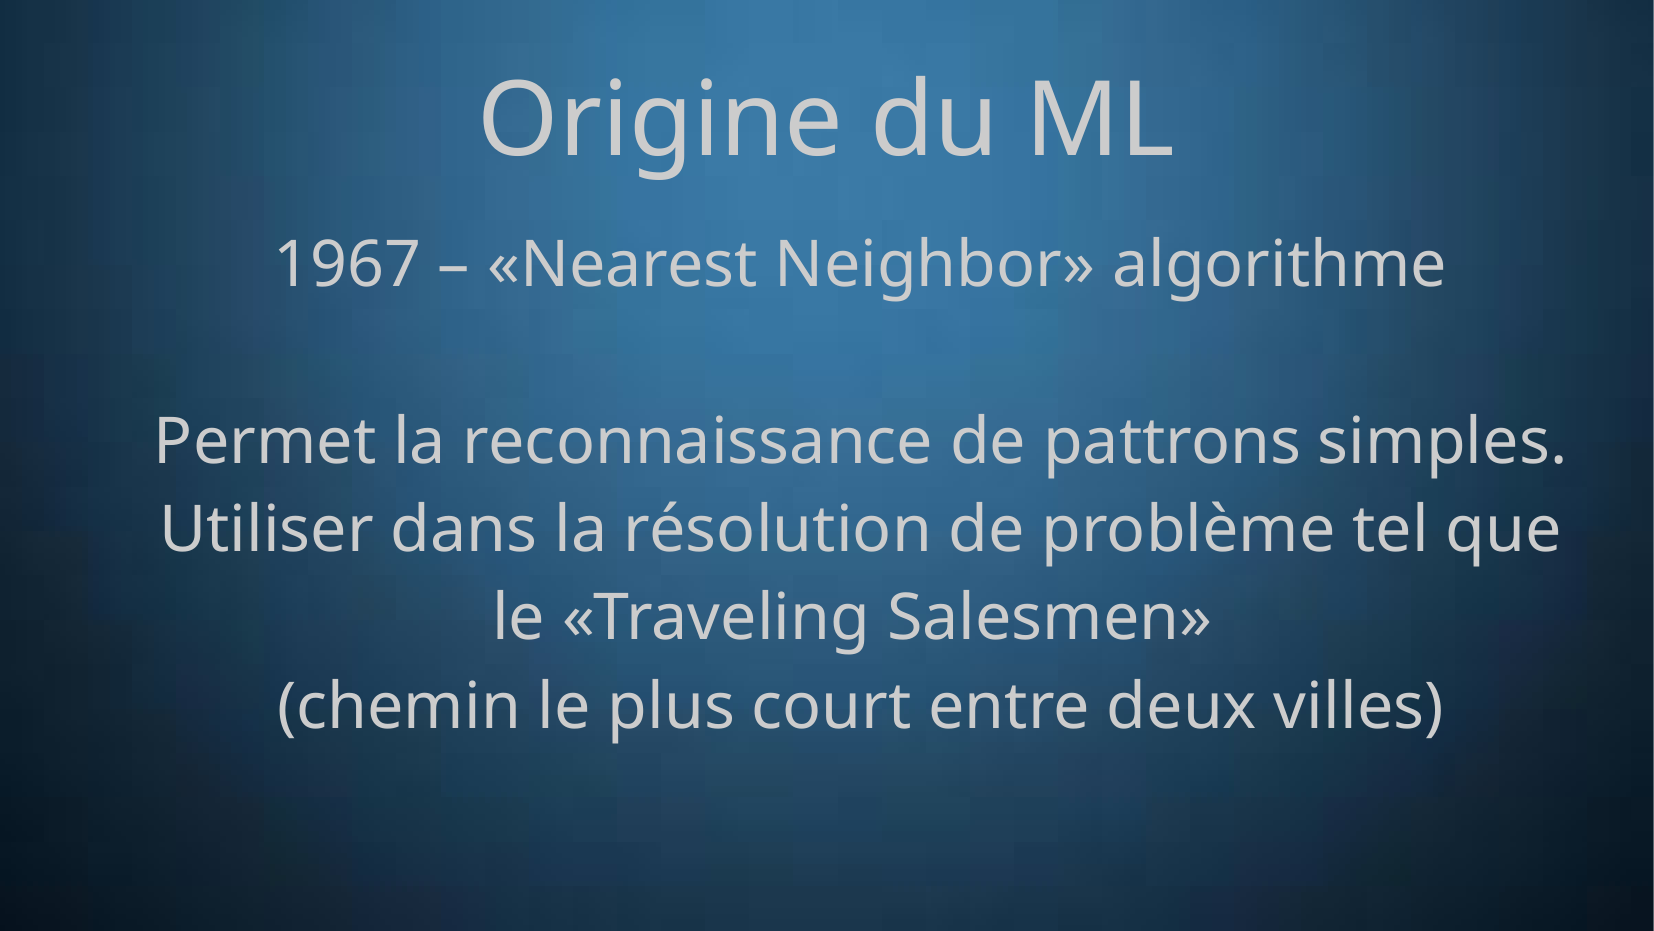

# Origine du ML
1967 – «Nearest Neighbor» algorithme
Permet la reconnaissance de pattrons simples.
Utiliser dans la résolution de problème tel que le «Traveling Salesmen»
(chemin le plus court entre deux villes)